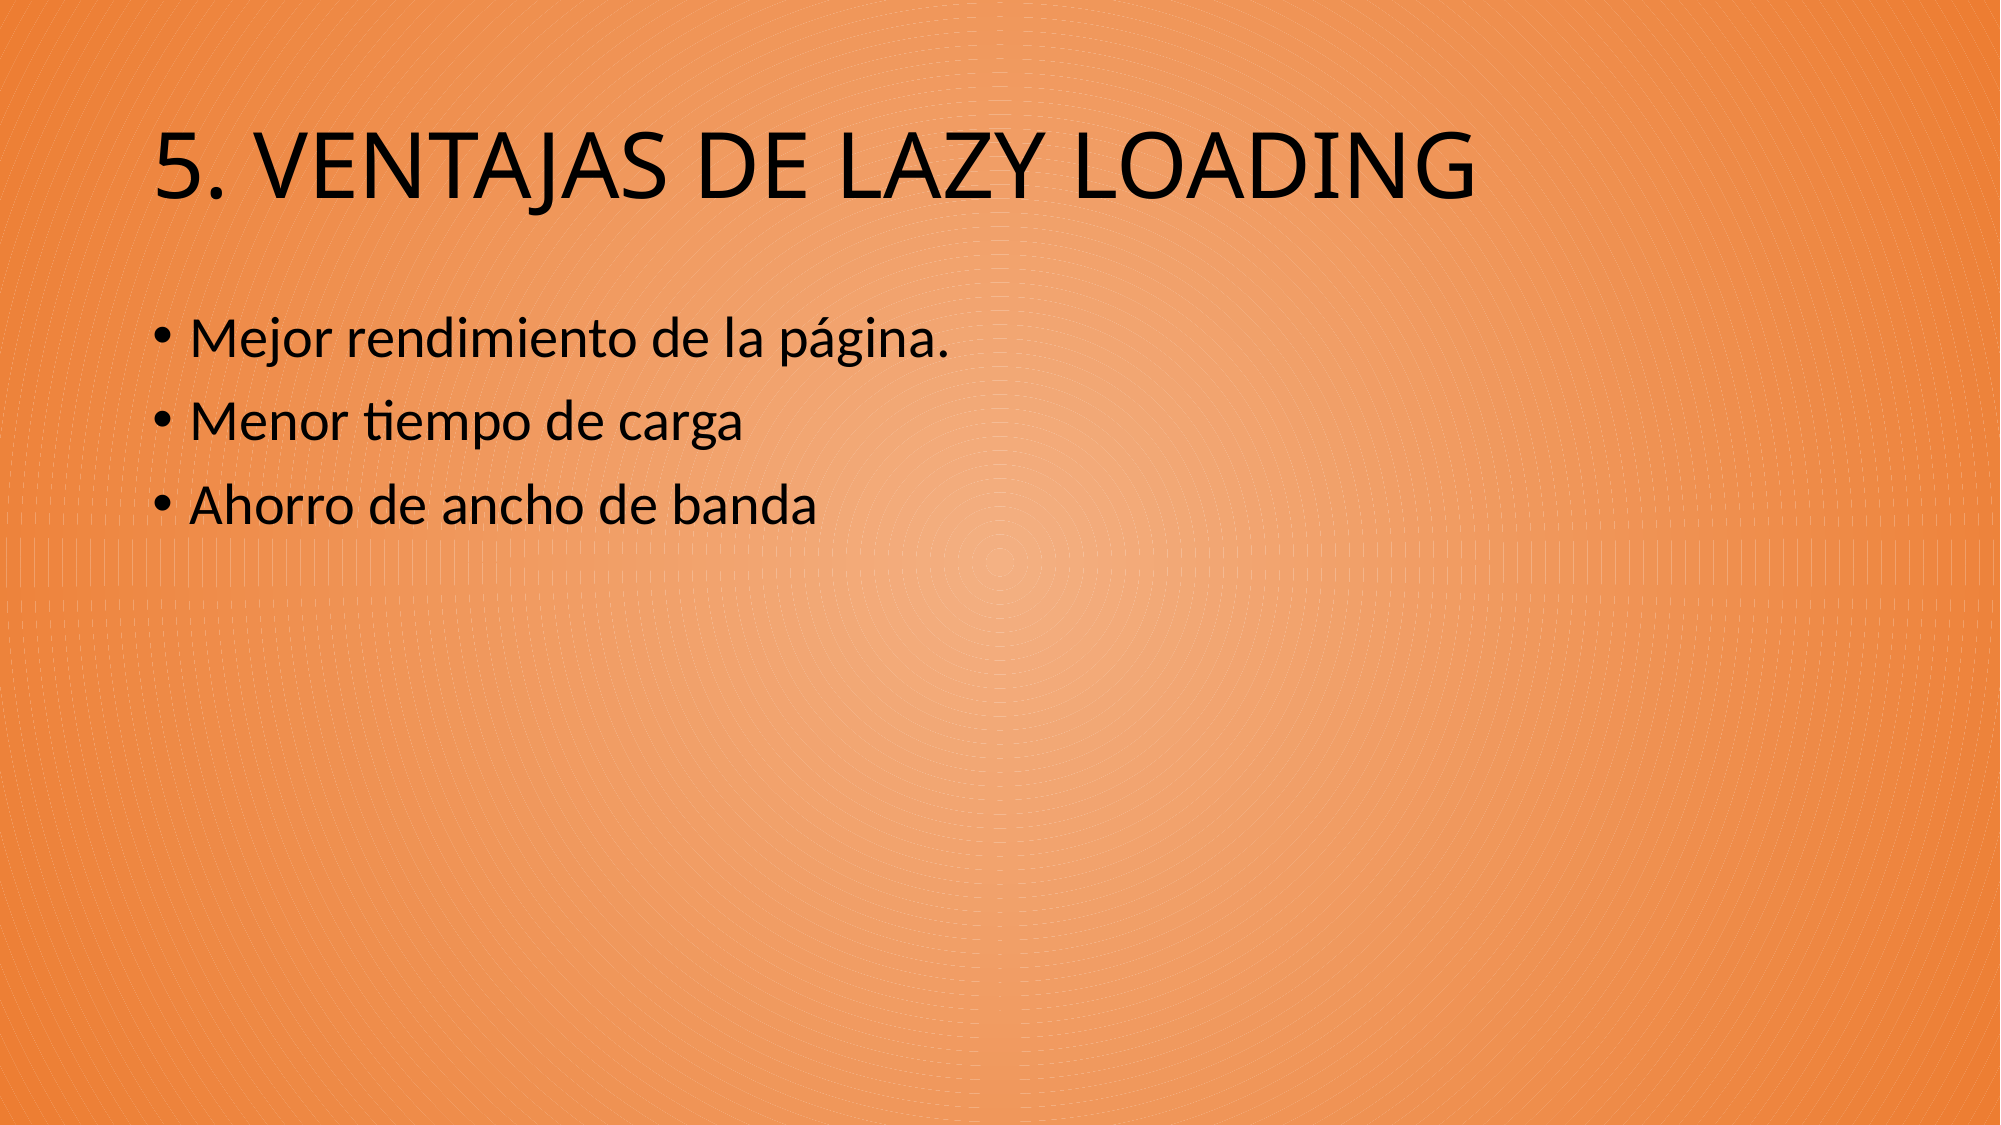

# 5. VENTAJAS DE LAZY LOADING
Mejor rendimiento de la página.
Menor tiempo de carga
Ahorro de ancho de banda